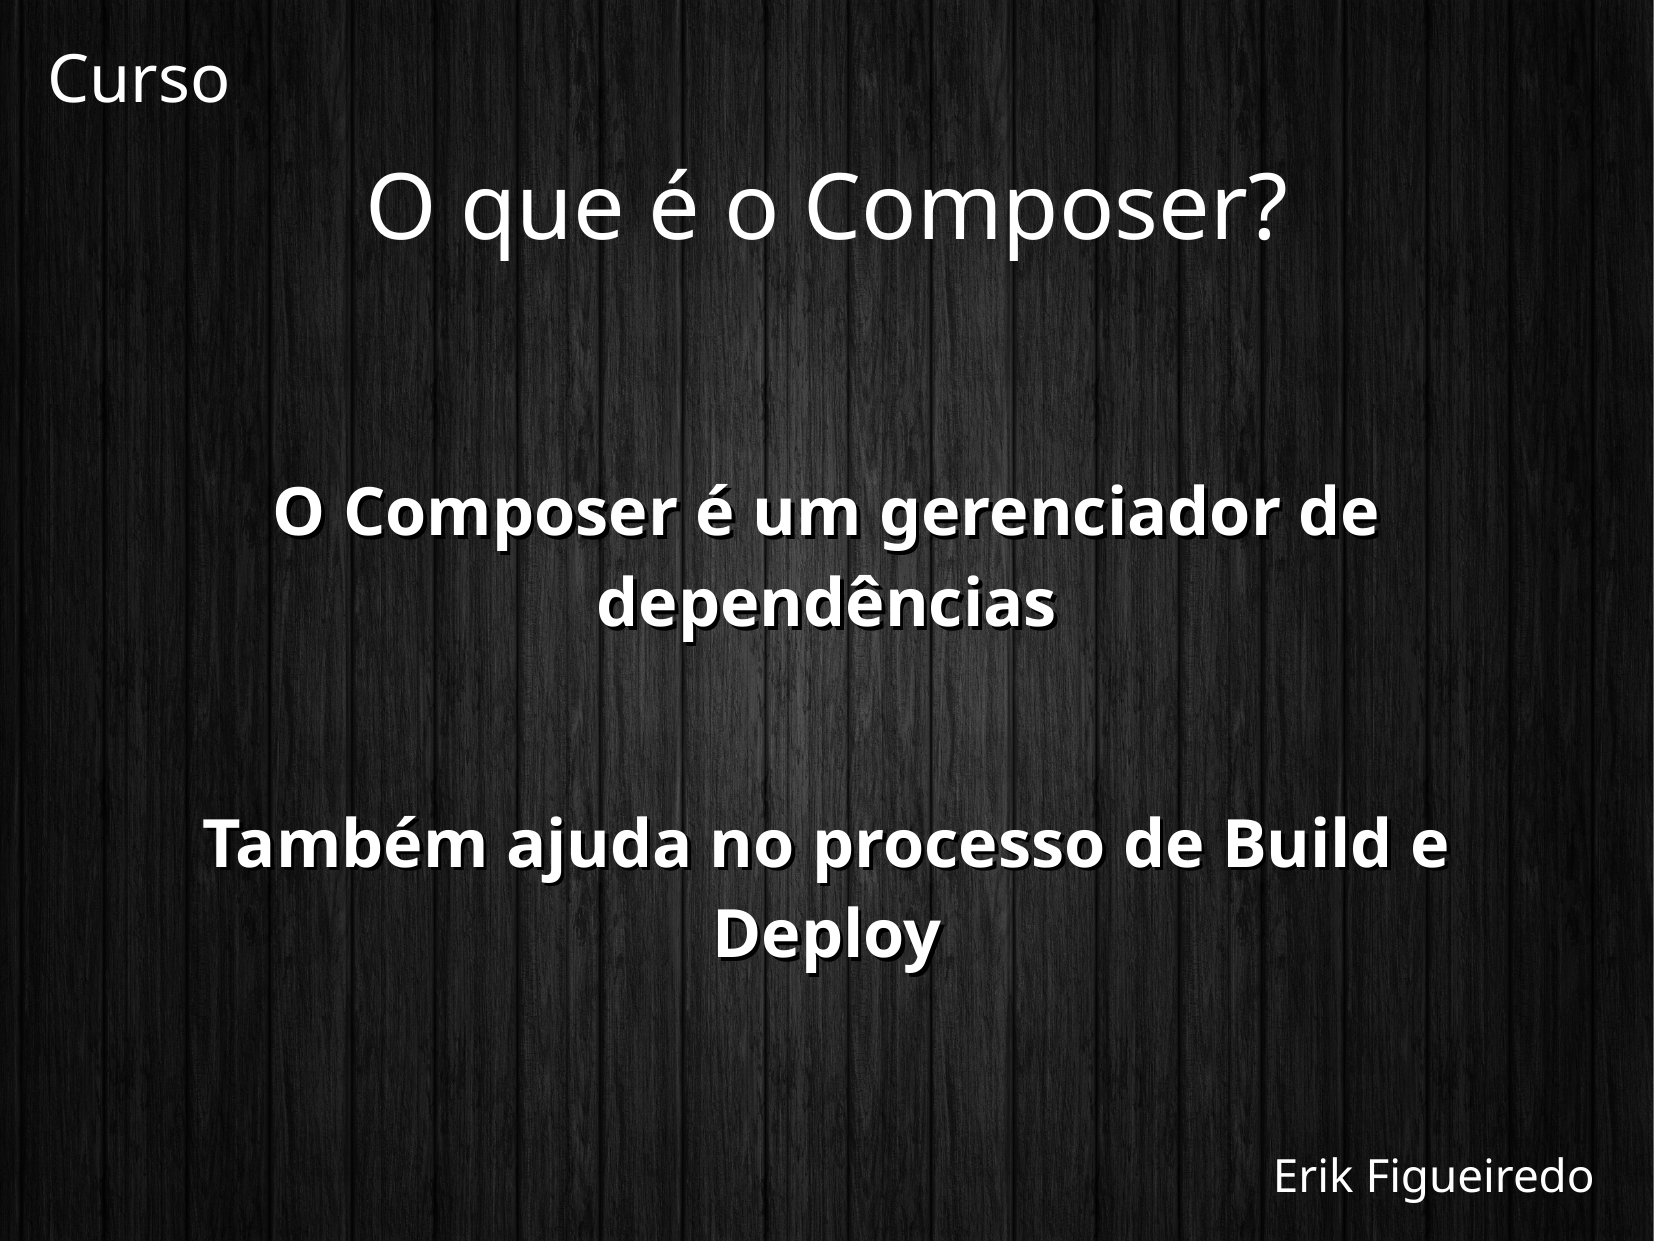

Curso
# O que é o Composer?
O Composer é um gerenciador de dependências
Também ajuda no processo de Build e Deploy
Erik Figueiredo